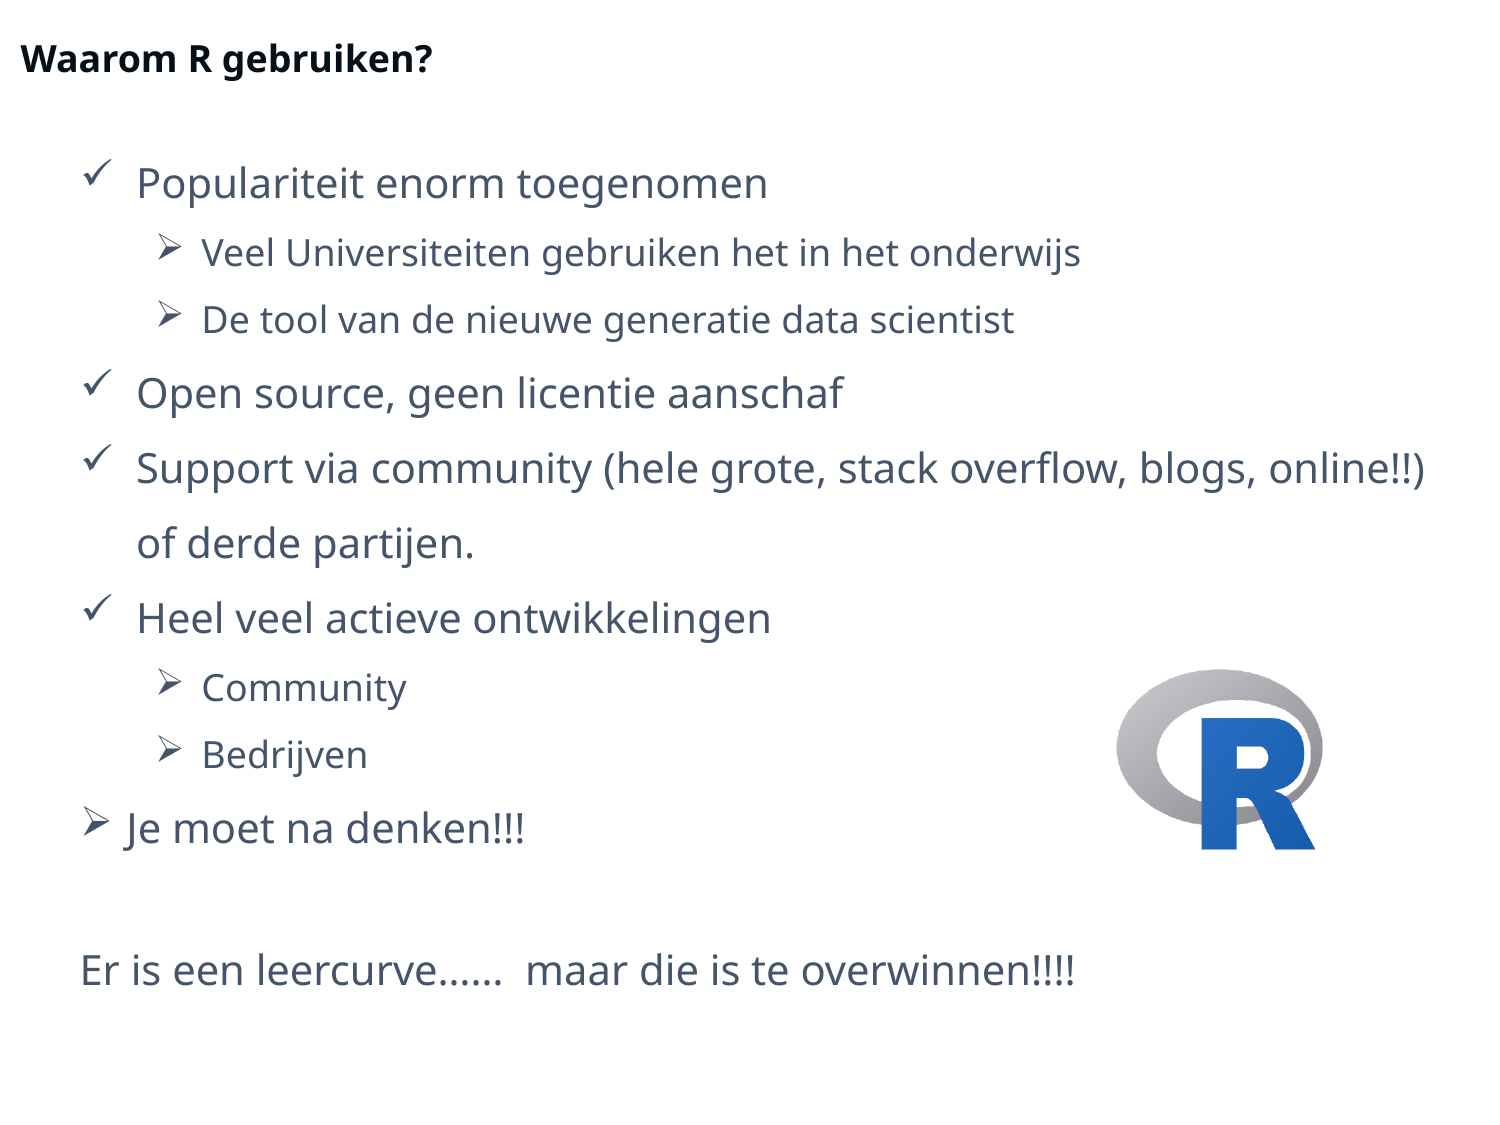

Waarom R gebruiken?
Populariteit enorm toegenomen
Veel Universiteiten gebruiken het in het onderwijs
De tool van de nieuwe generatie data scientist
Open source, geen licentie aanschaf
Support via community (hele grote, stack overflow, blogs, online!!) of derde partijen.
Heel veel actieve ontwikkelingen
Community
Bedrijven
Je moet na denken!!!
Er is een leercurve…… maar die is te overwinnen!!!!